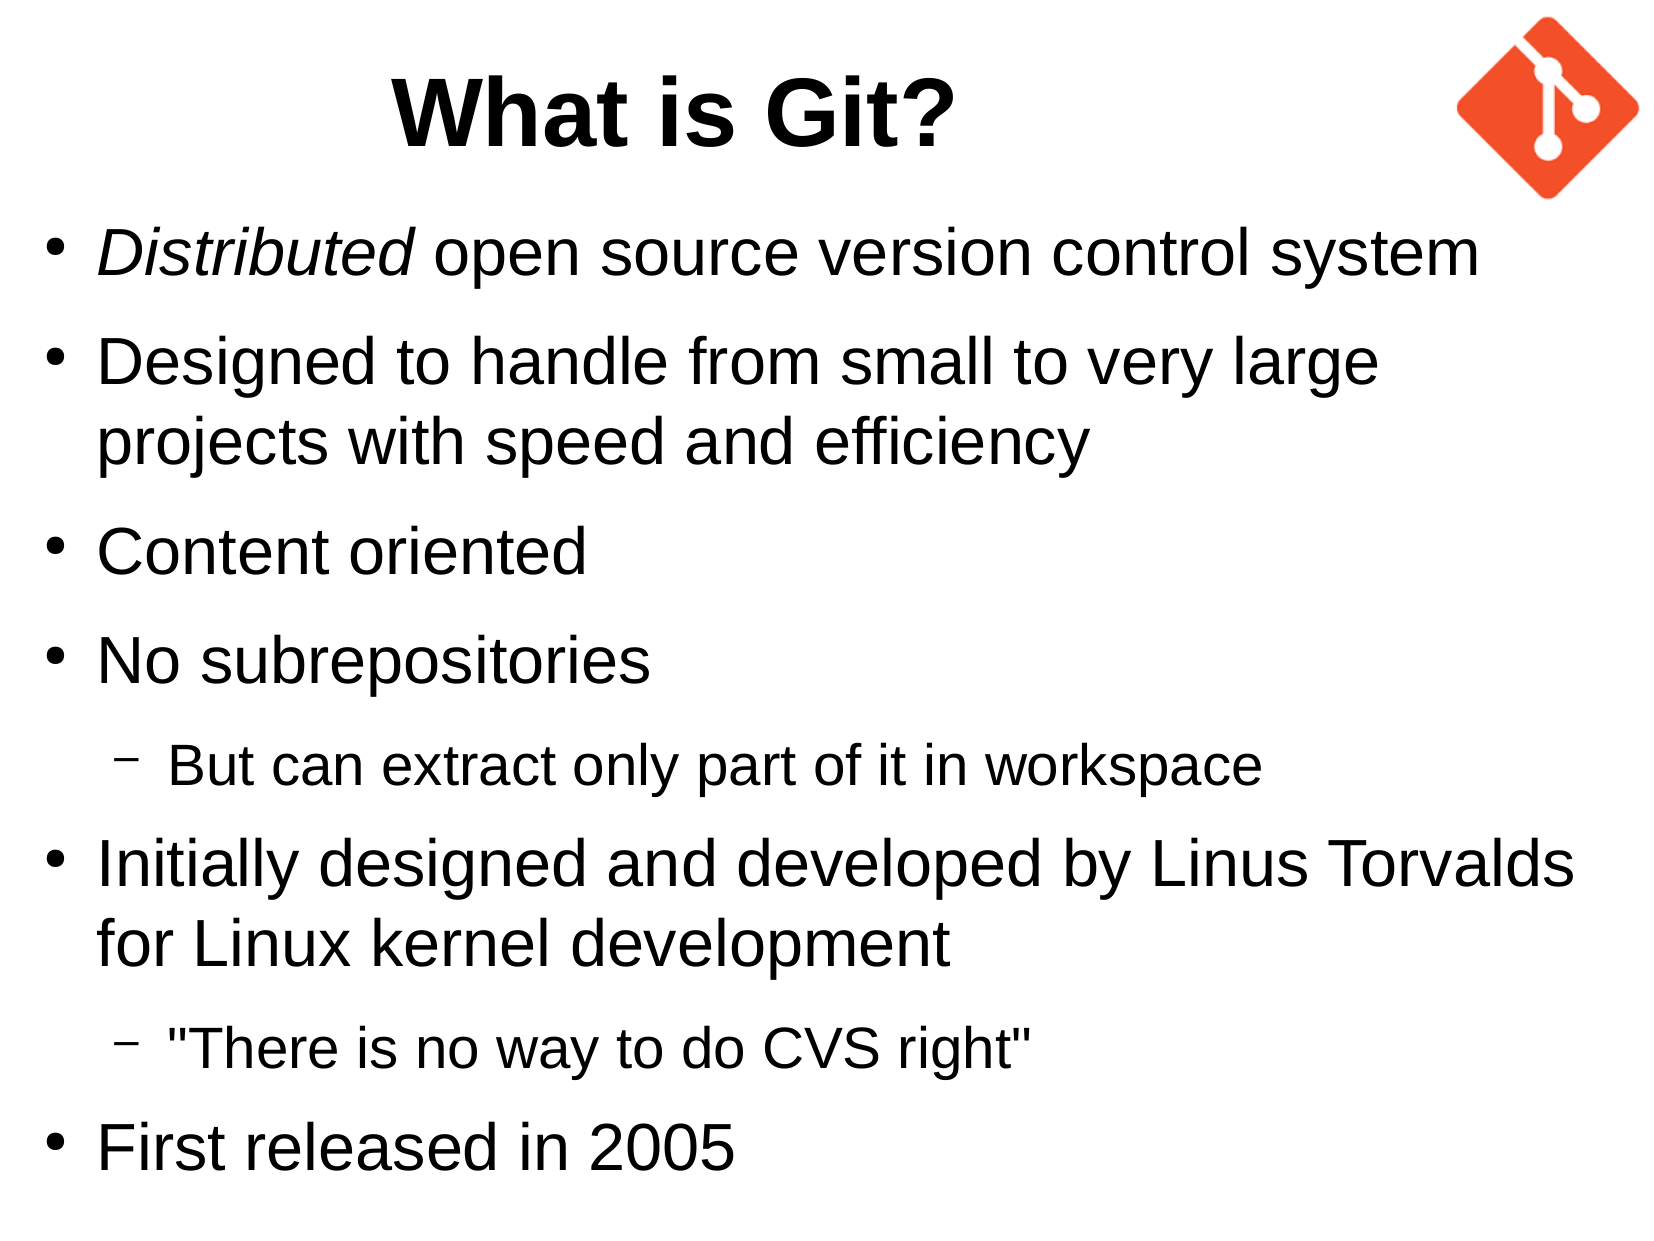

What is Git?
# Distributed open source version control system
Designed to handle from small to very large projects with speed and efficiency
Content oriented
No subrepositories
But can extract only part of it in workspace
Initially designed and developed by Linus Torvalds for Linux kernel development
"There is no way to do CVS right"
First released in 2005